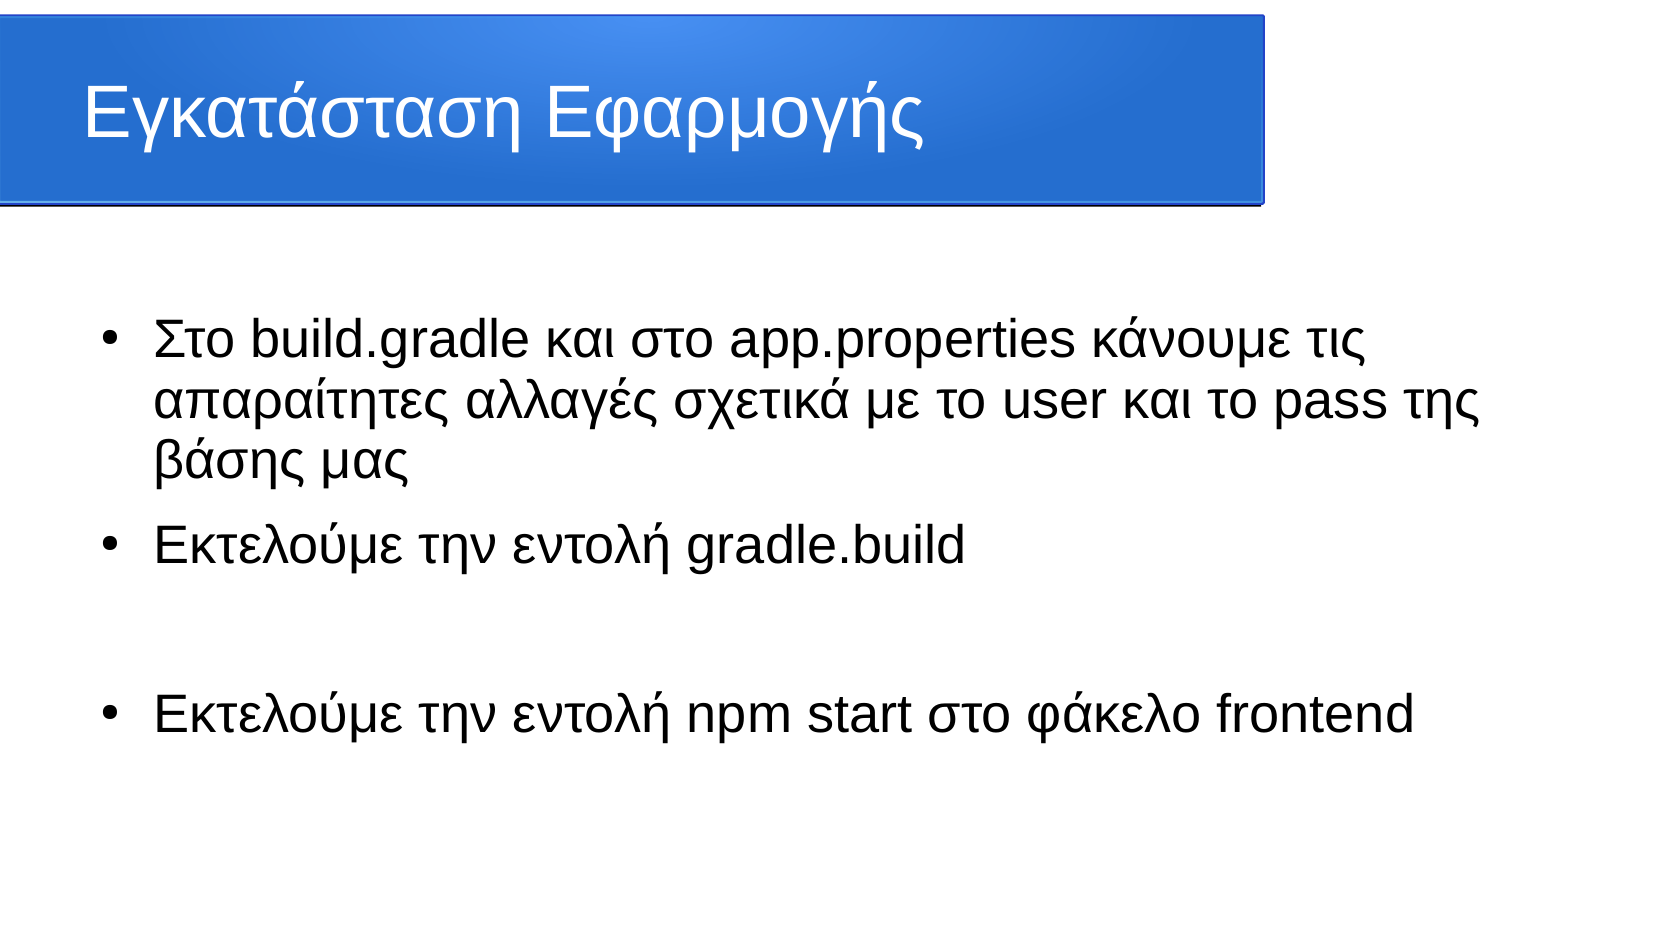

# Εγκατάσταση Εφαρμογής
Στο build.gradle και στο app.properties κάνουμε τις απαραίτητες αλλαγές σχετικά με το user και το pass της βάσης μας
Εκτελούμε την εντολή gradle.build
Εκτελούμε την εντολή npm start στο φάκελο frontend